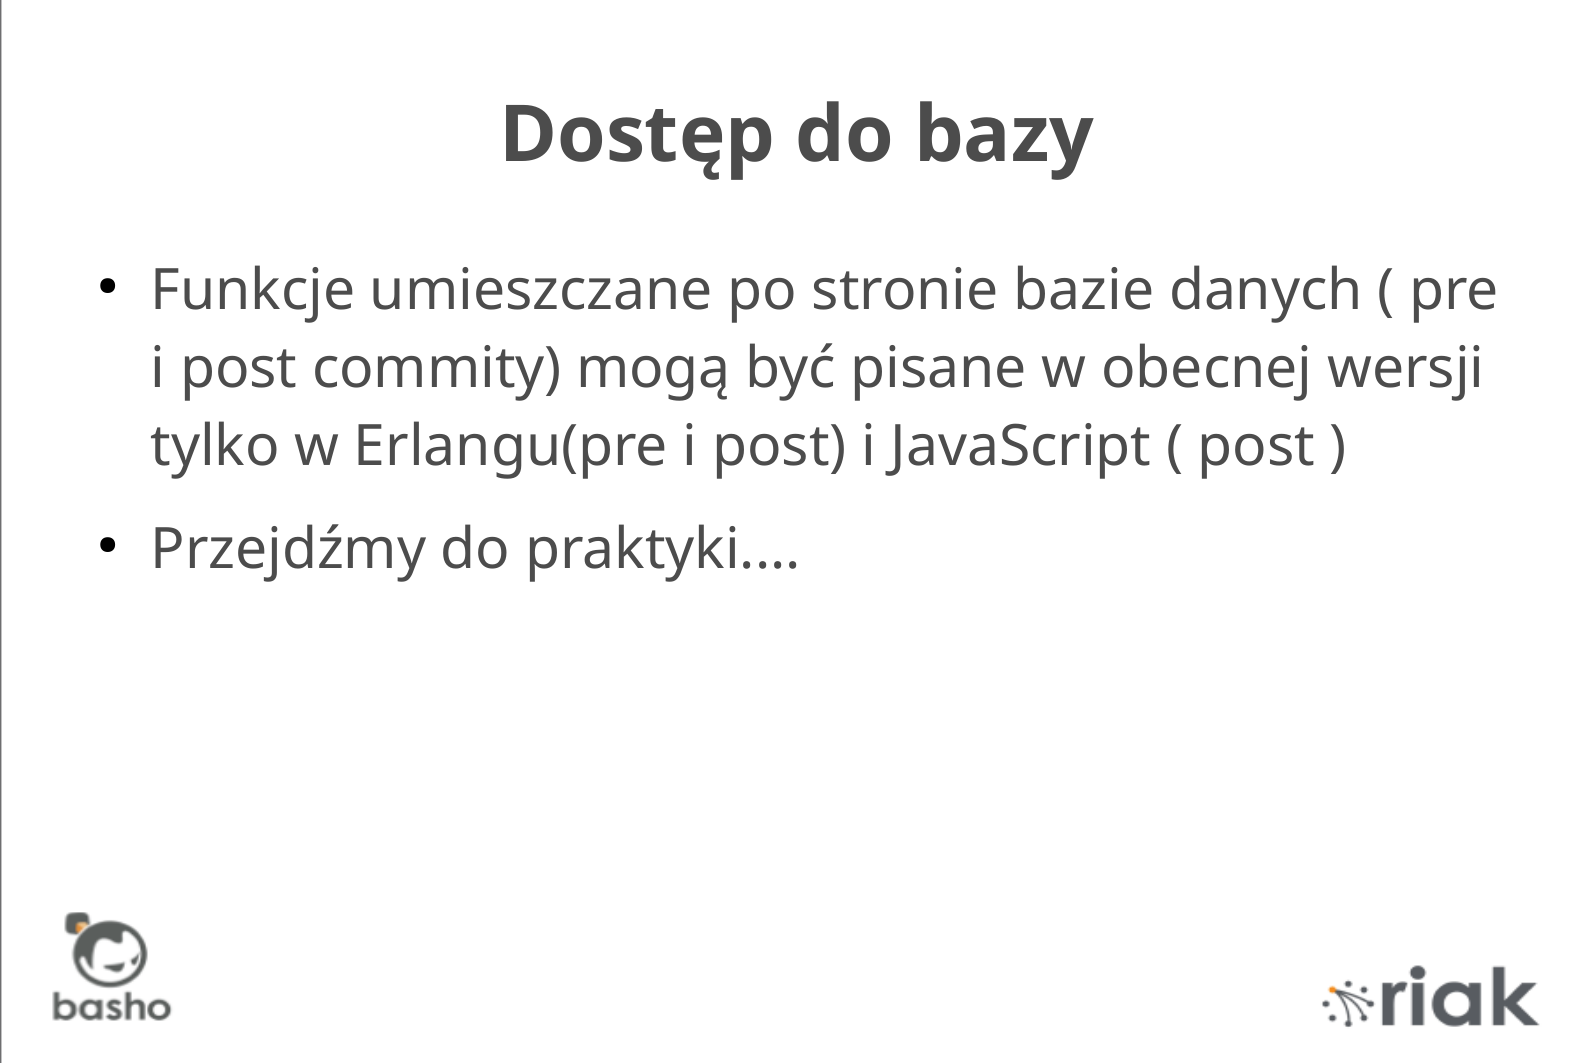

# Dostęp do bazy
Funkcje umieszczane po stronie bazie danych ( pre i post commity) mogą być pisane w obecnej wersji tylko w Erlangu(pre i post) i JavaScript ( post )
Przejdźmy do praktyki....
26